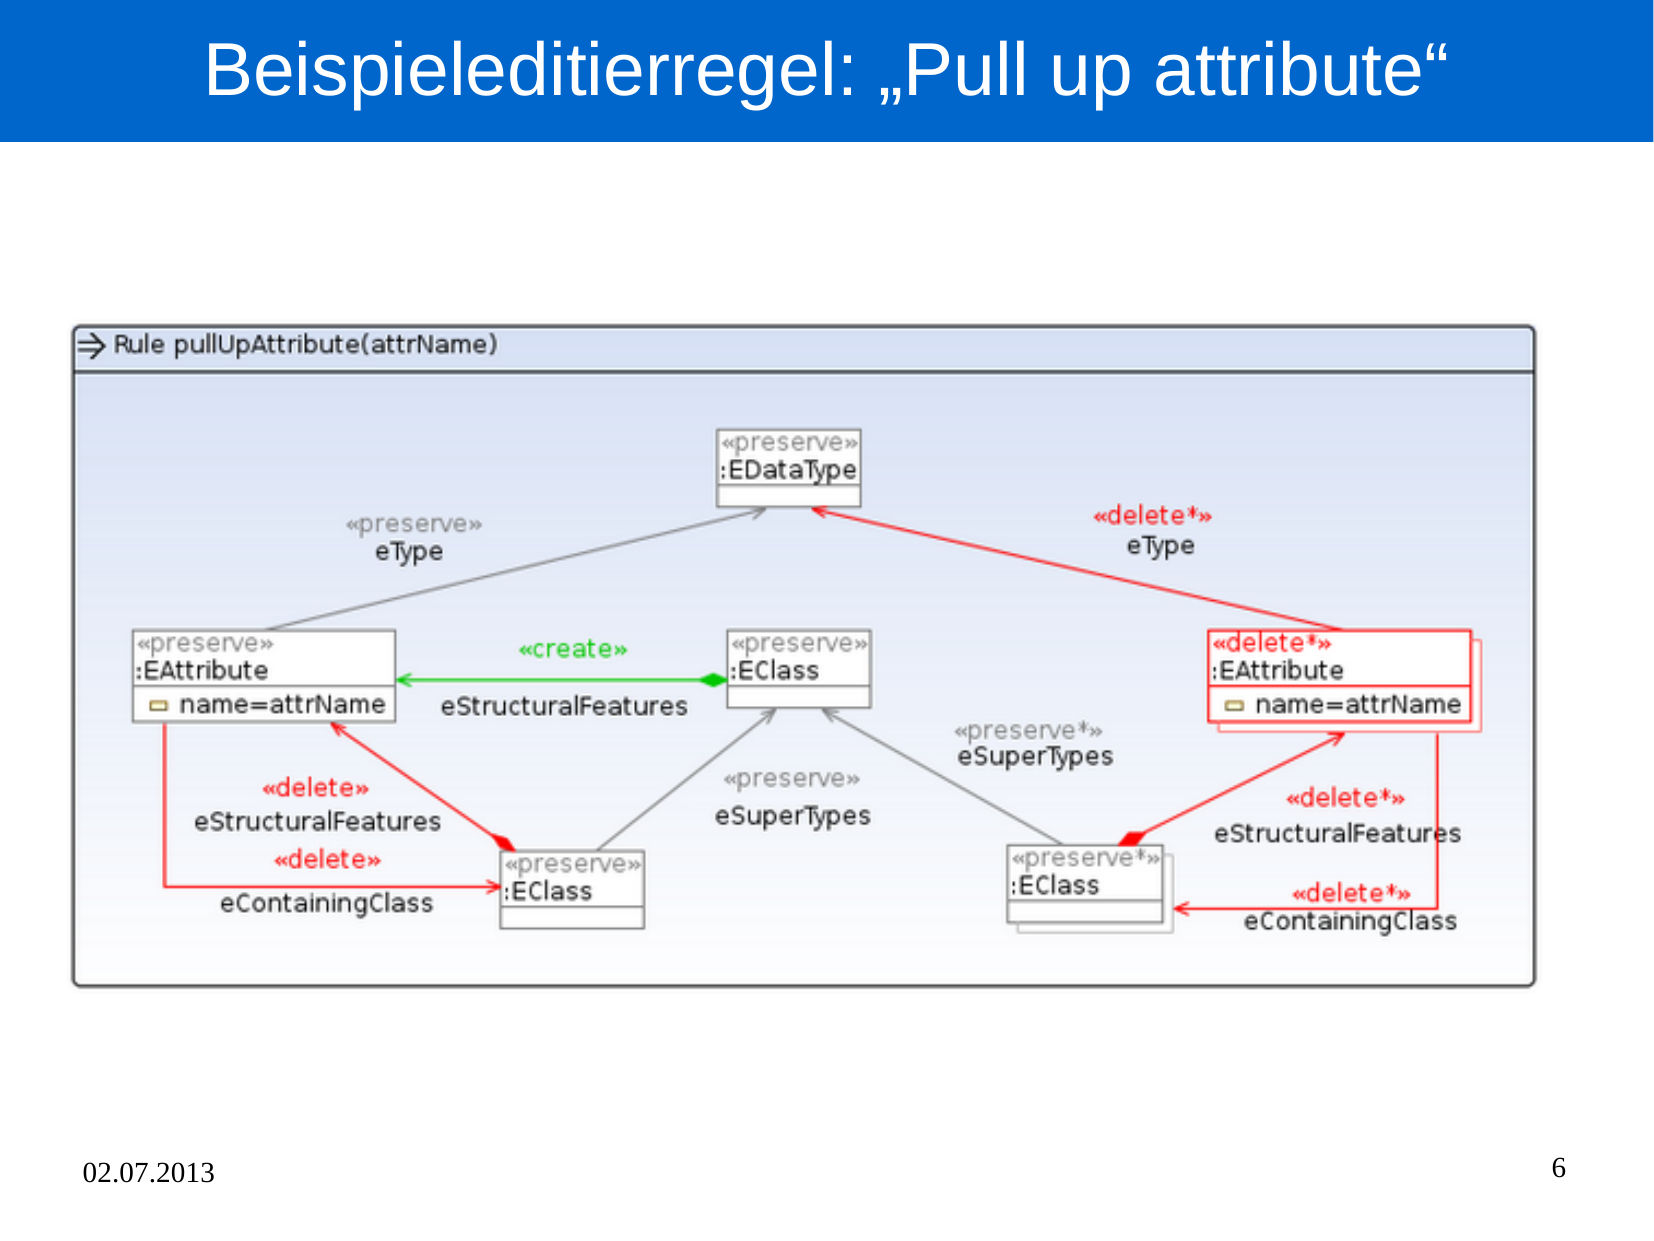

# Beispieleditierregel: „Pull up attribute“
6
02.07.2013